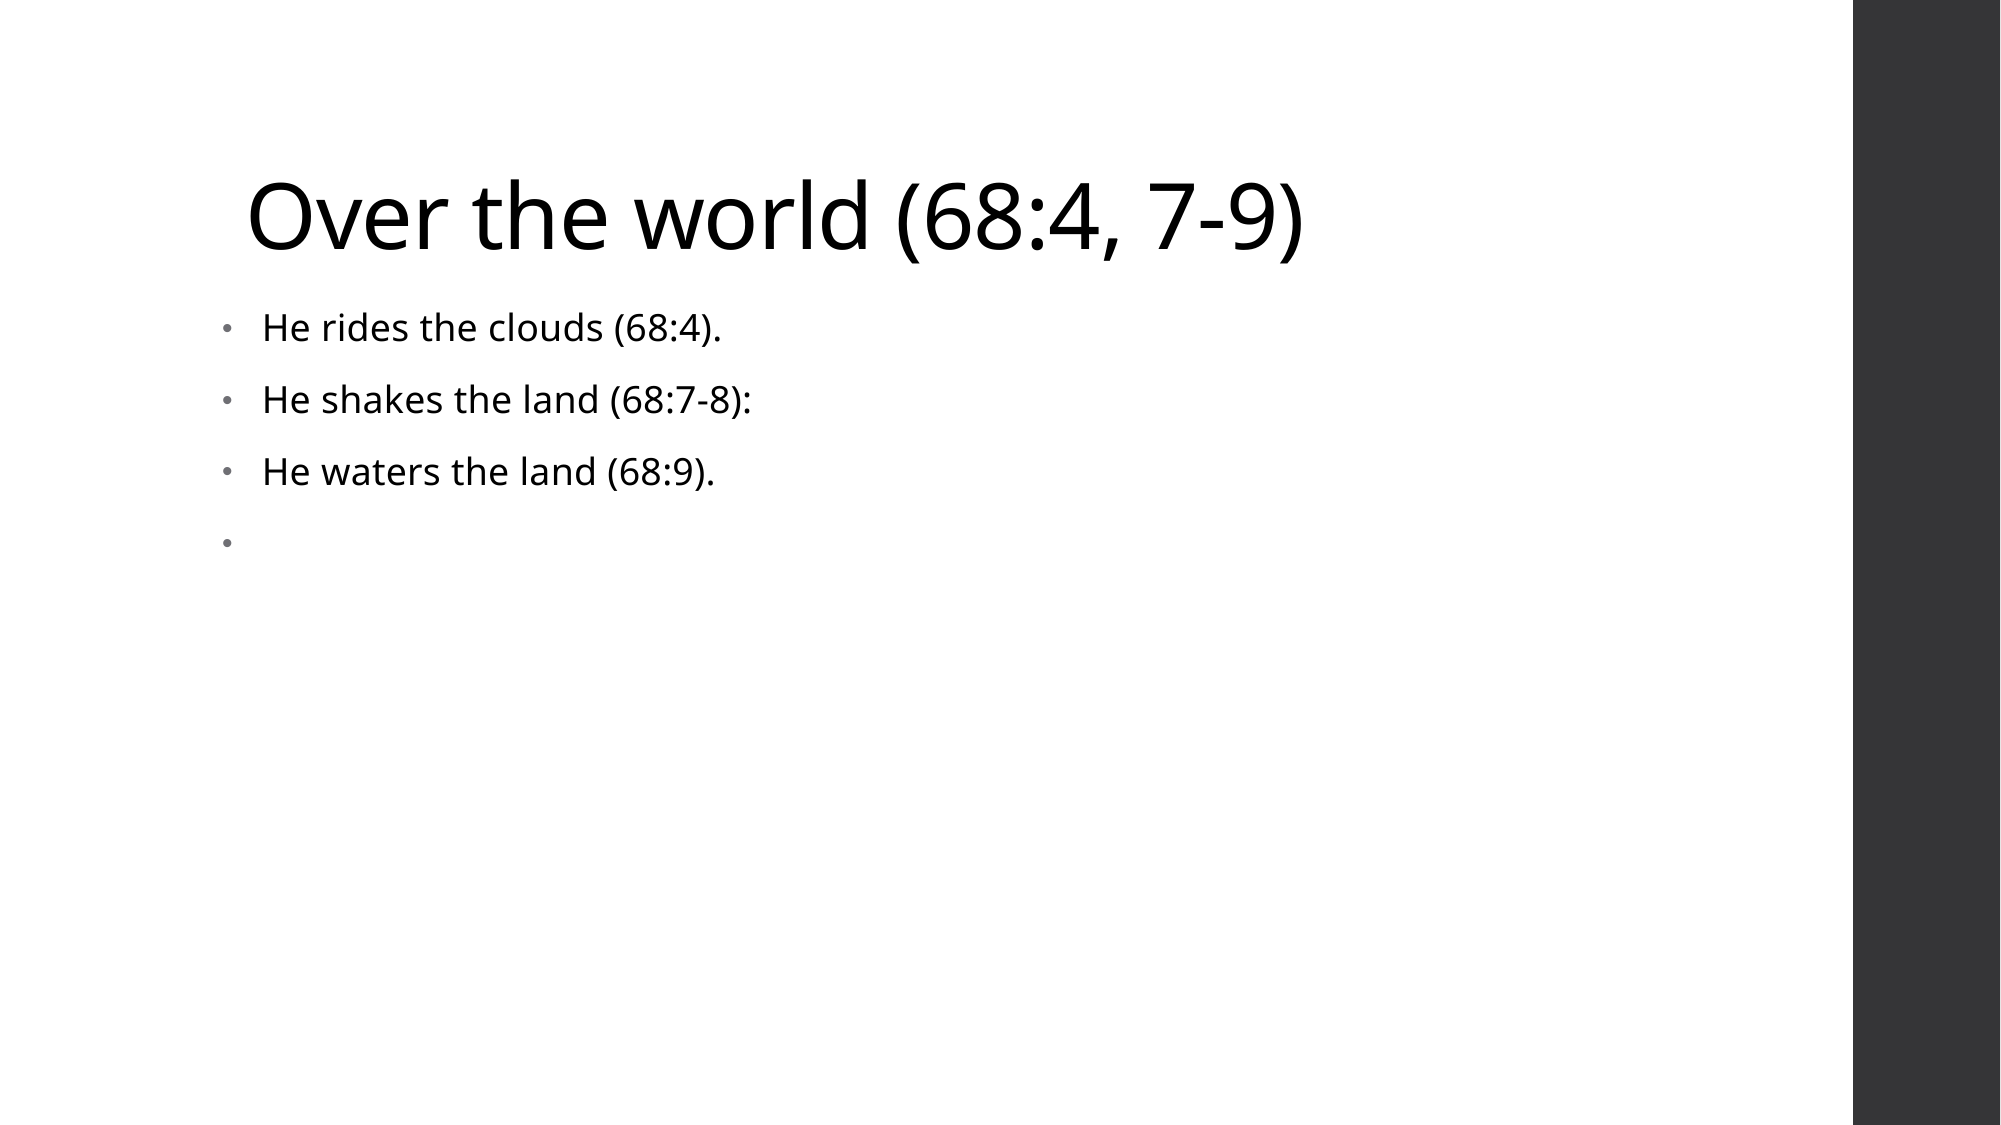

# Over the world (68:4, 7-9)
 He rides the clouds (68:4).
 He shakes the land (68:7-8):
 He waters the land (68:9).